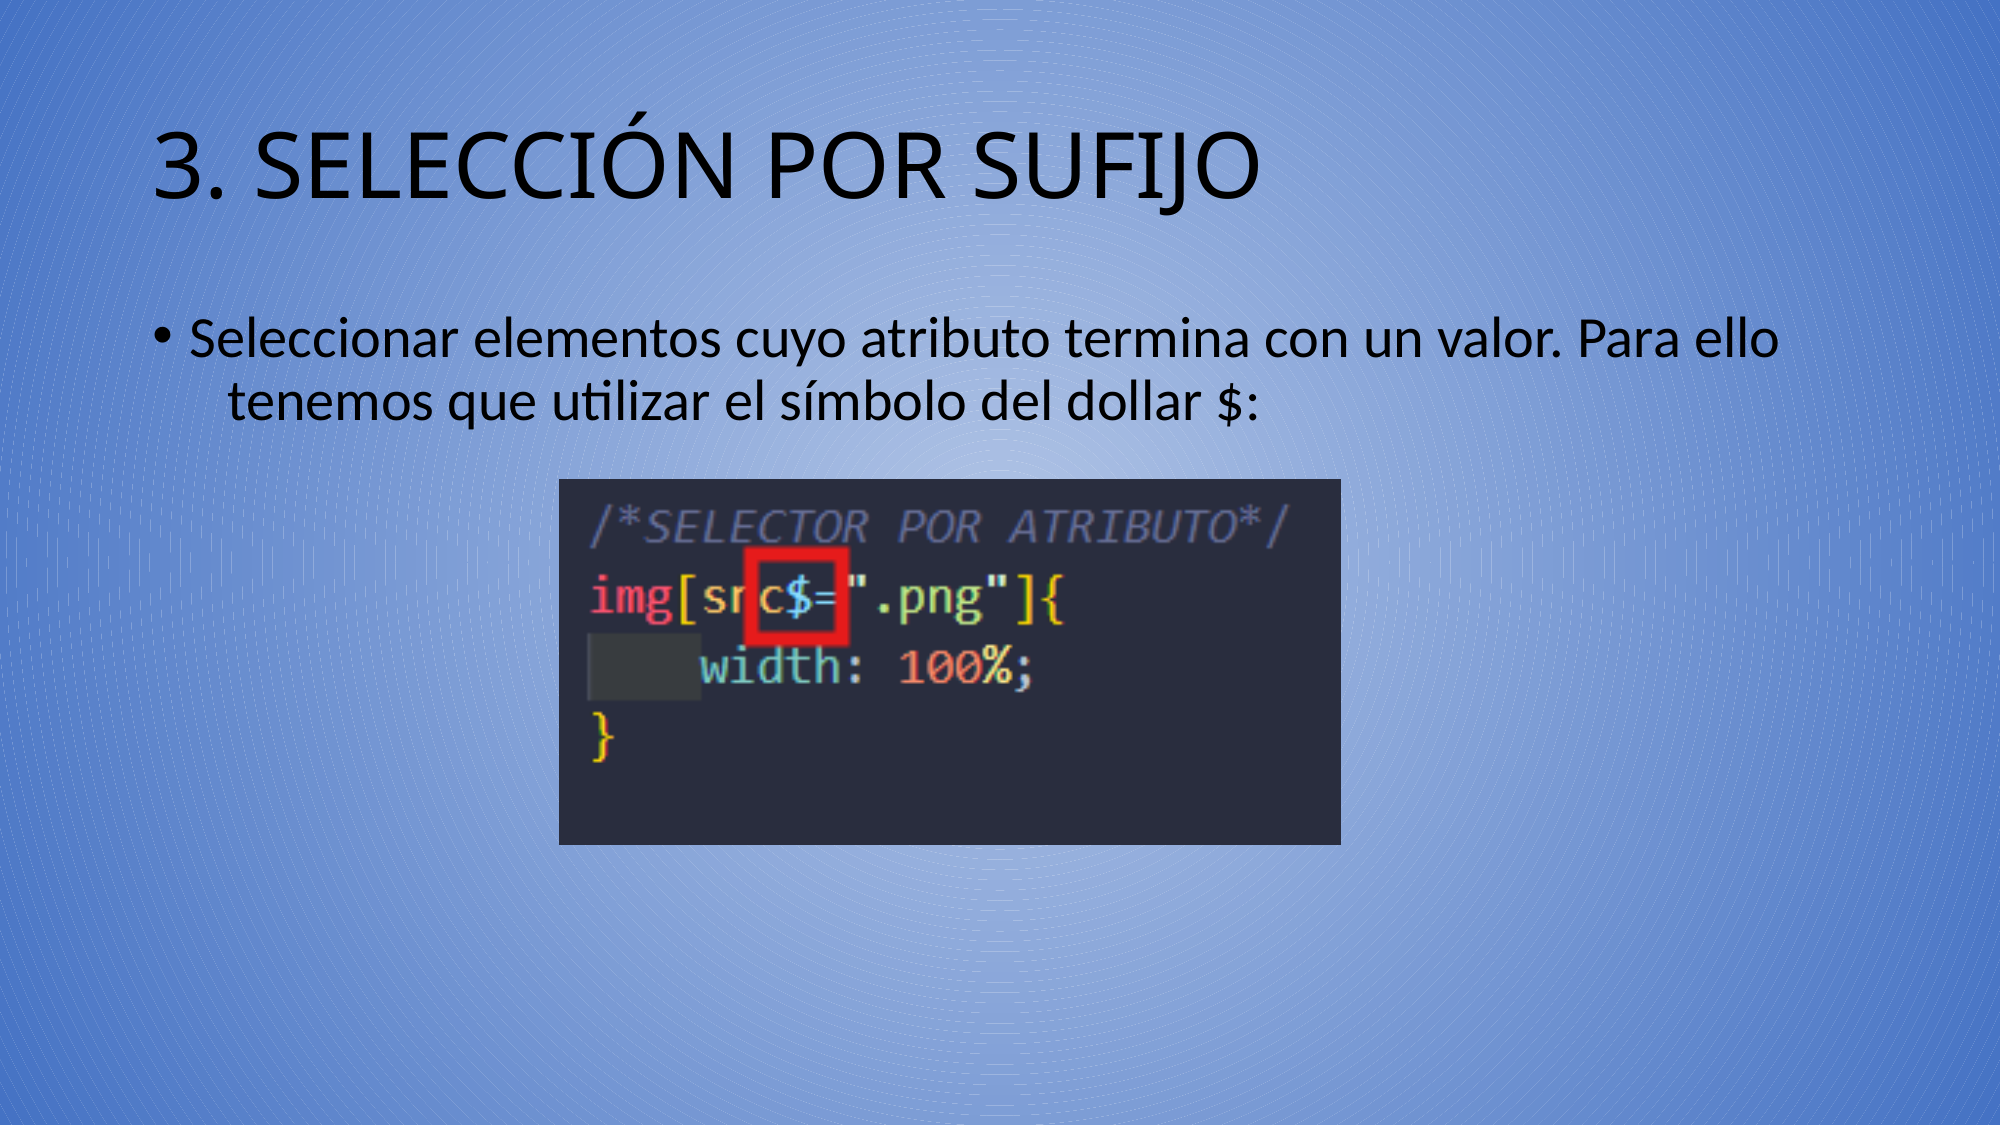

# 3. SELECCIÓN POR SUFIJO
Seleccionar elementos cuyo atributo termina con un valor. Para ello tenemos que utilizar el símbolo del dollar $: